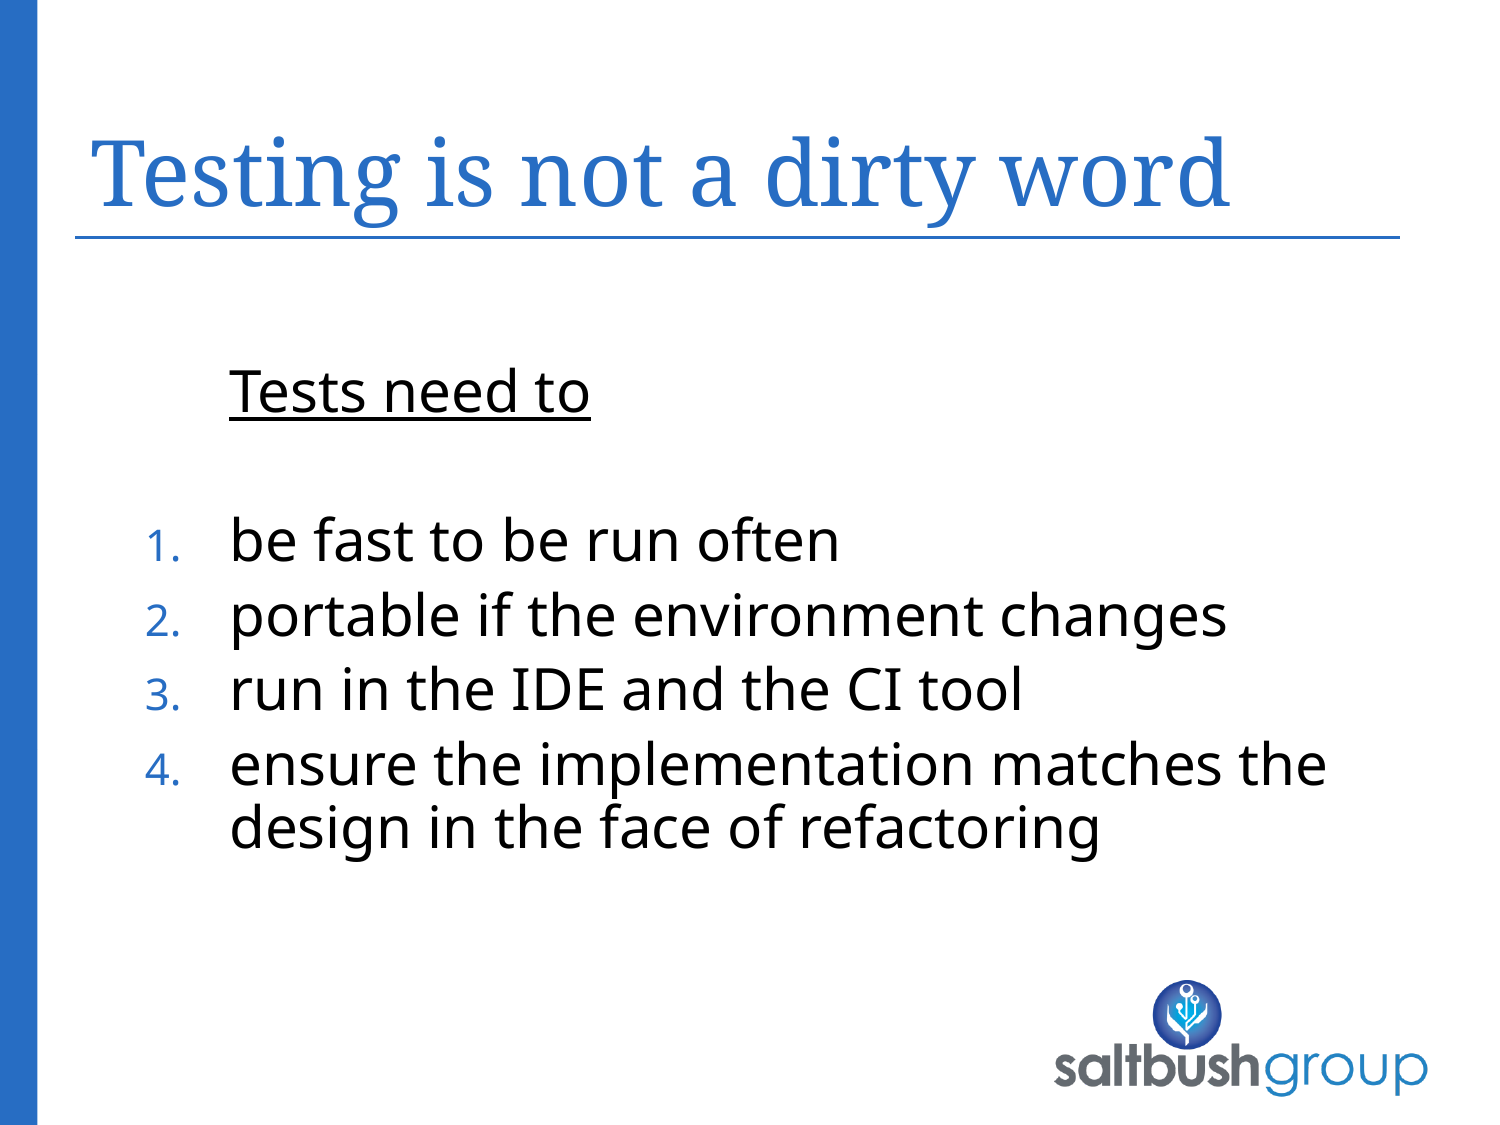

# Testing is not a dirty word
Tests need to
be fast to be run often
portable if the environment changes
run in the IDE and the CI tool
ensure the implementation matches the design in the face of refactoring